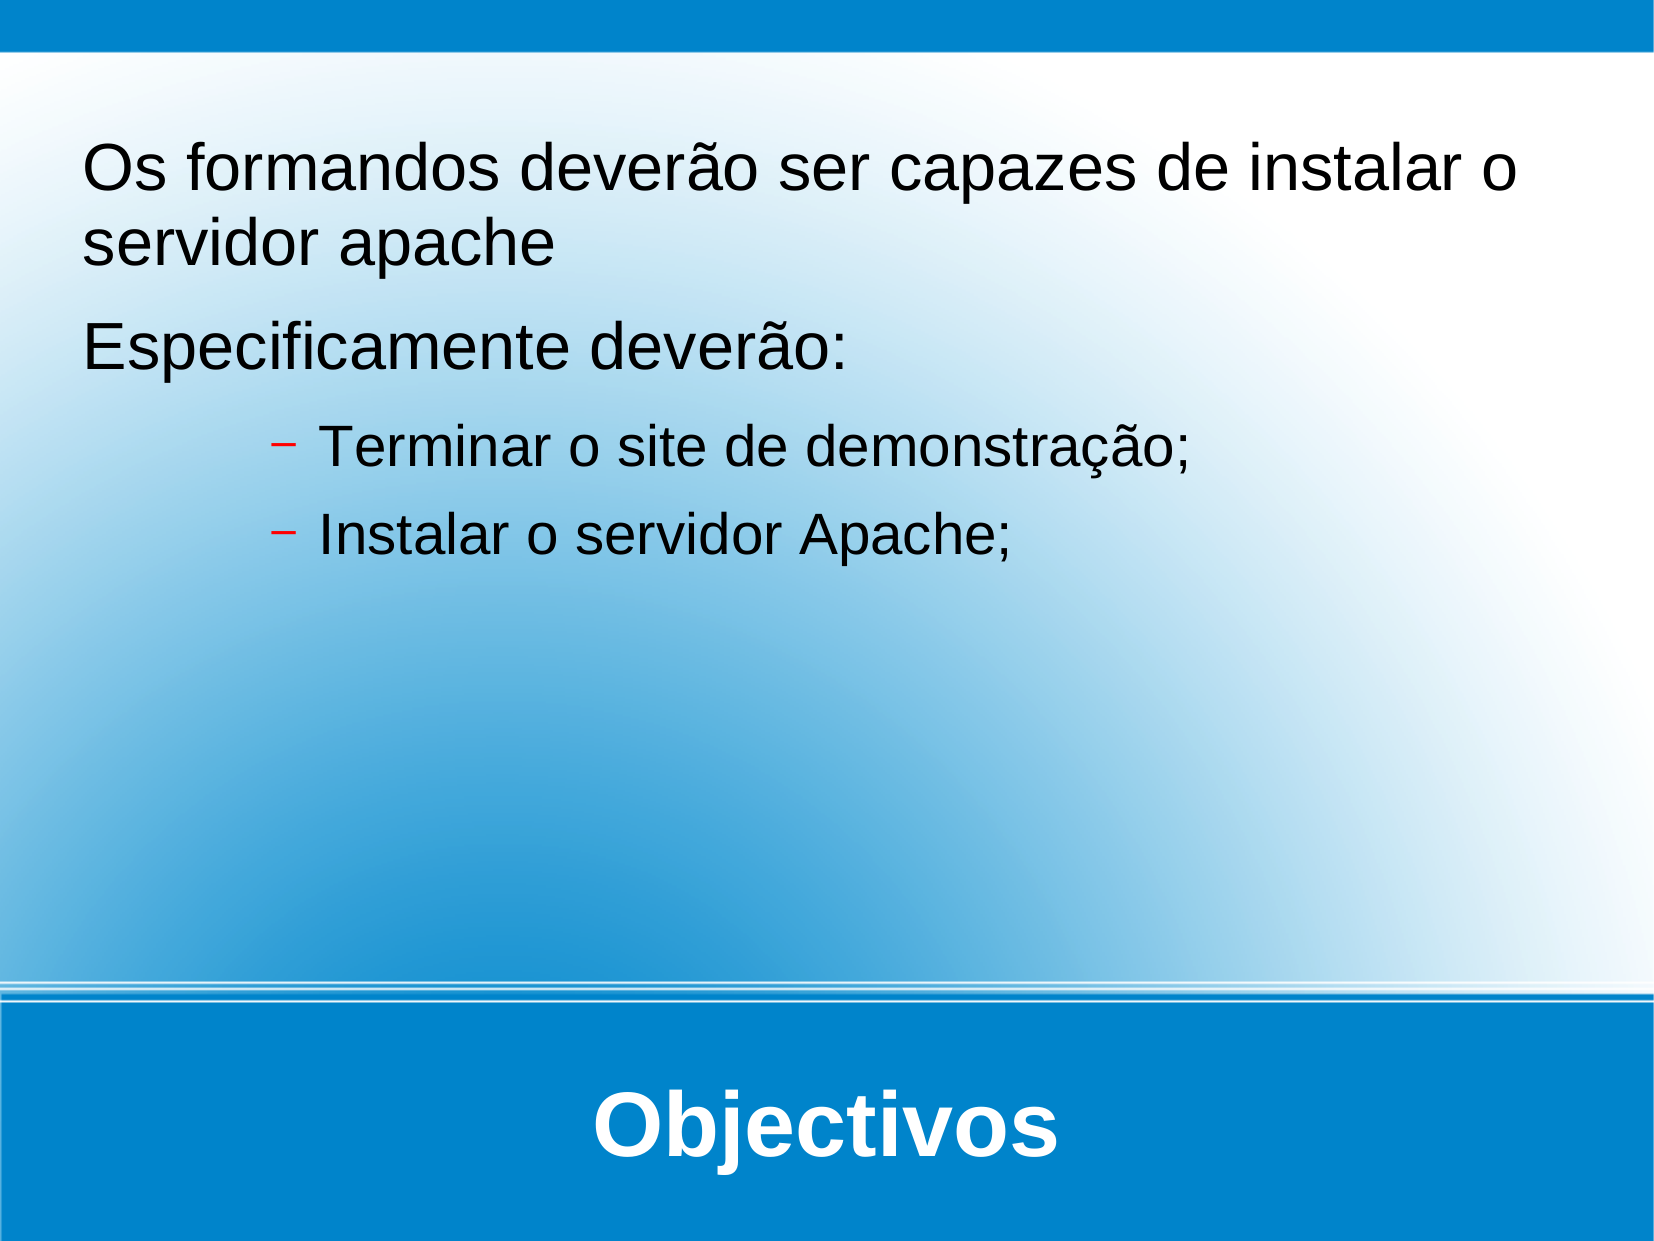

Os formandos deverão ser capazes de instalar o servidor apache
Especificamente deverão:
Terminar o site de demonstração;
Instalar o servidor Apache;
# Objectivos